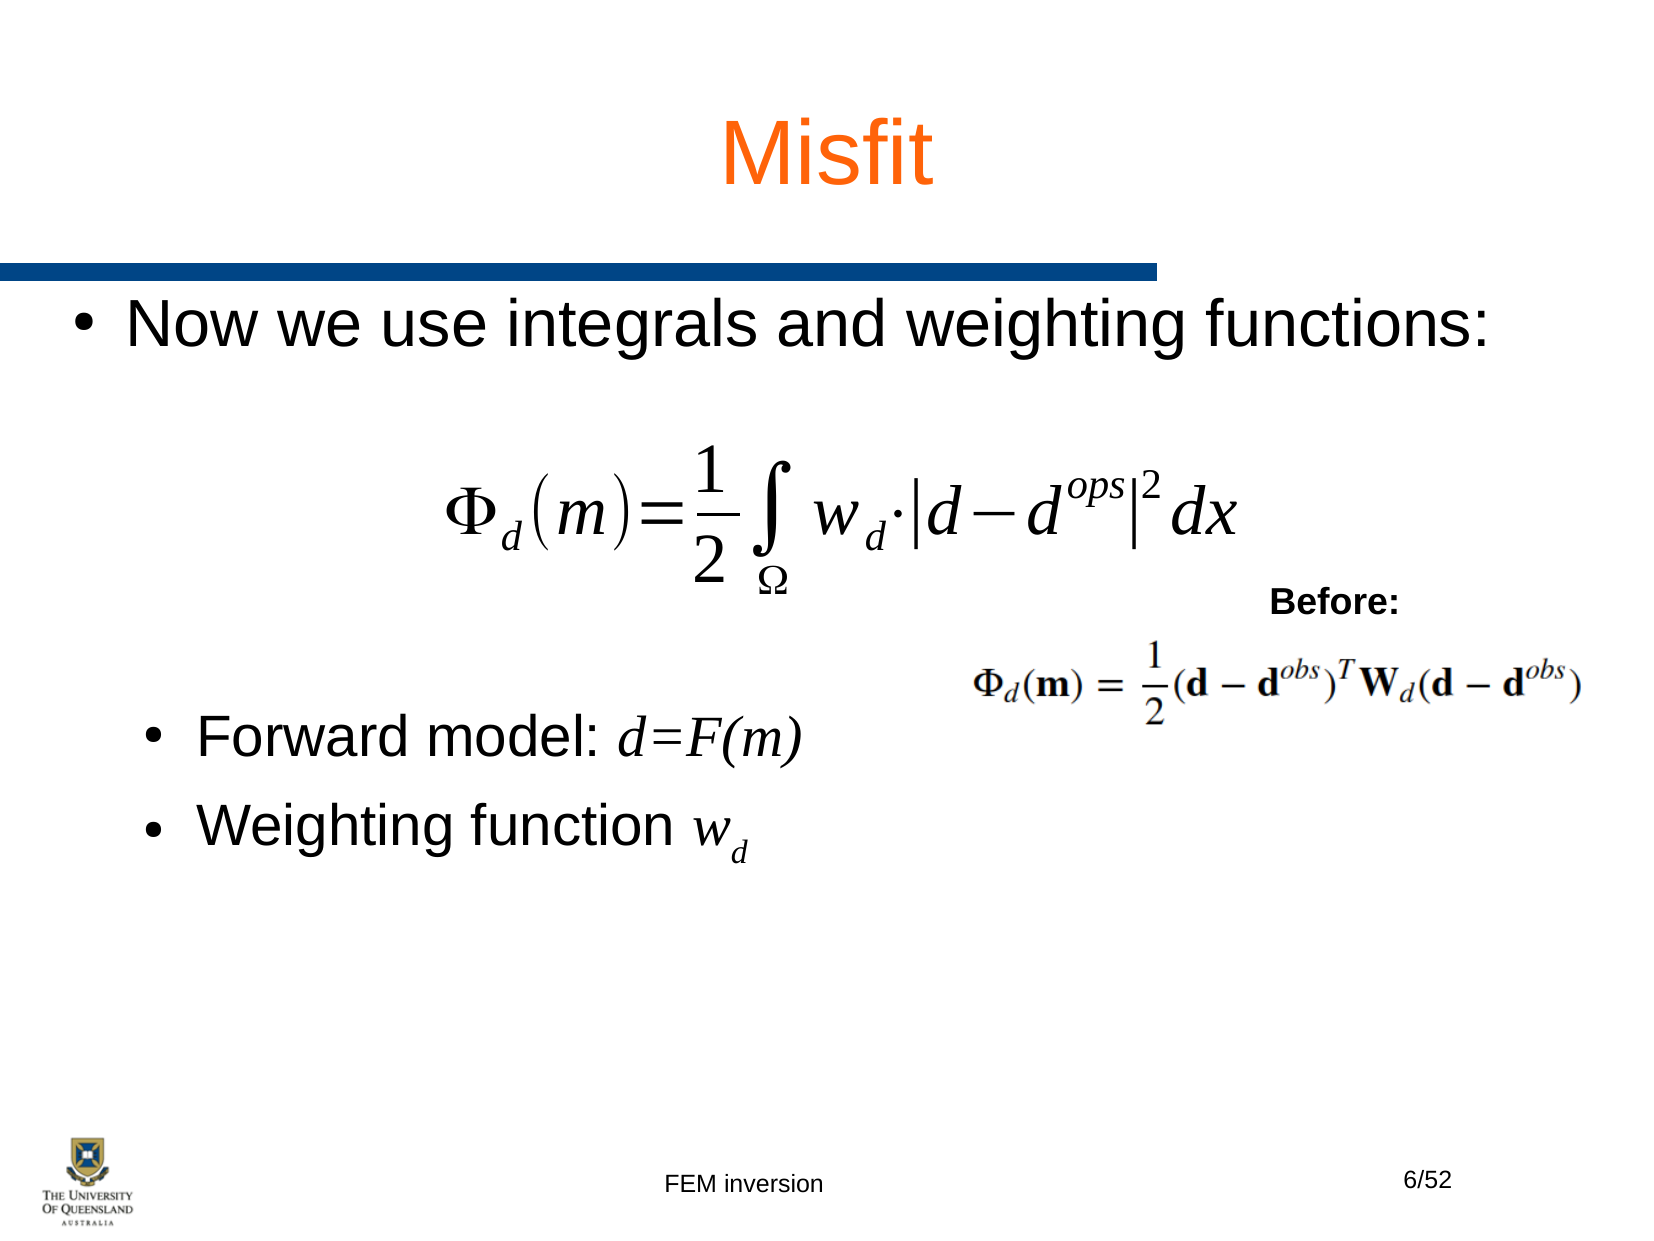

# Misfit
Now we use integrals and weighting functions:
Forward model: d=F(m)
Weighting function wd
	Before: